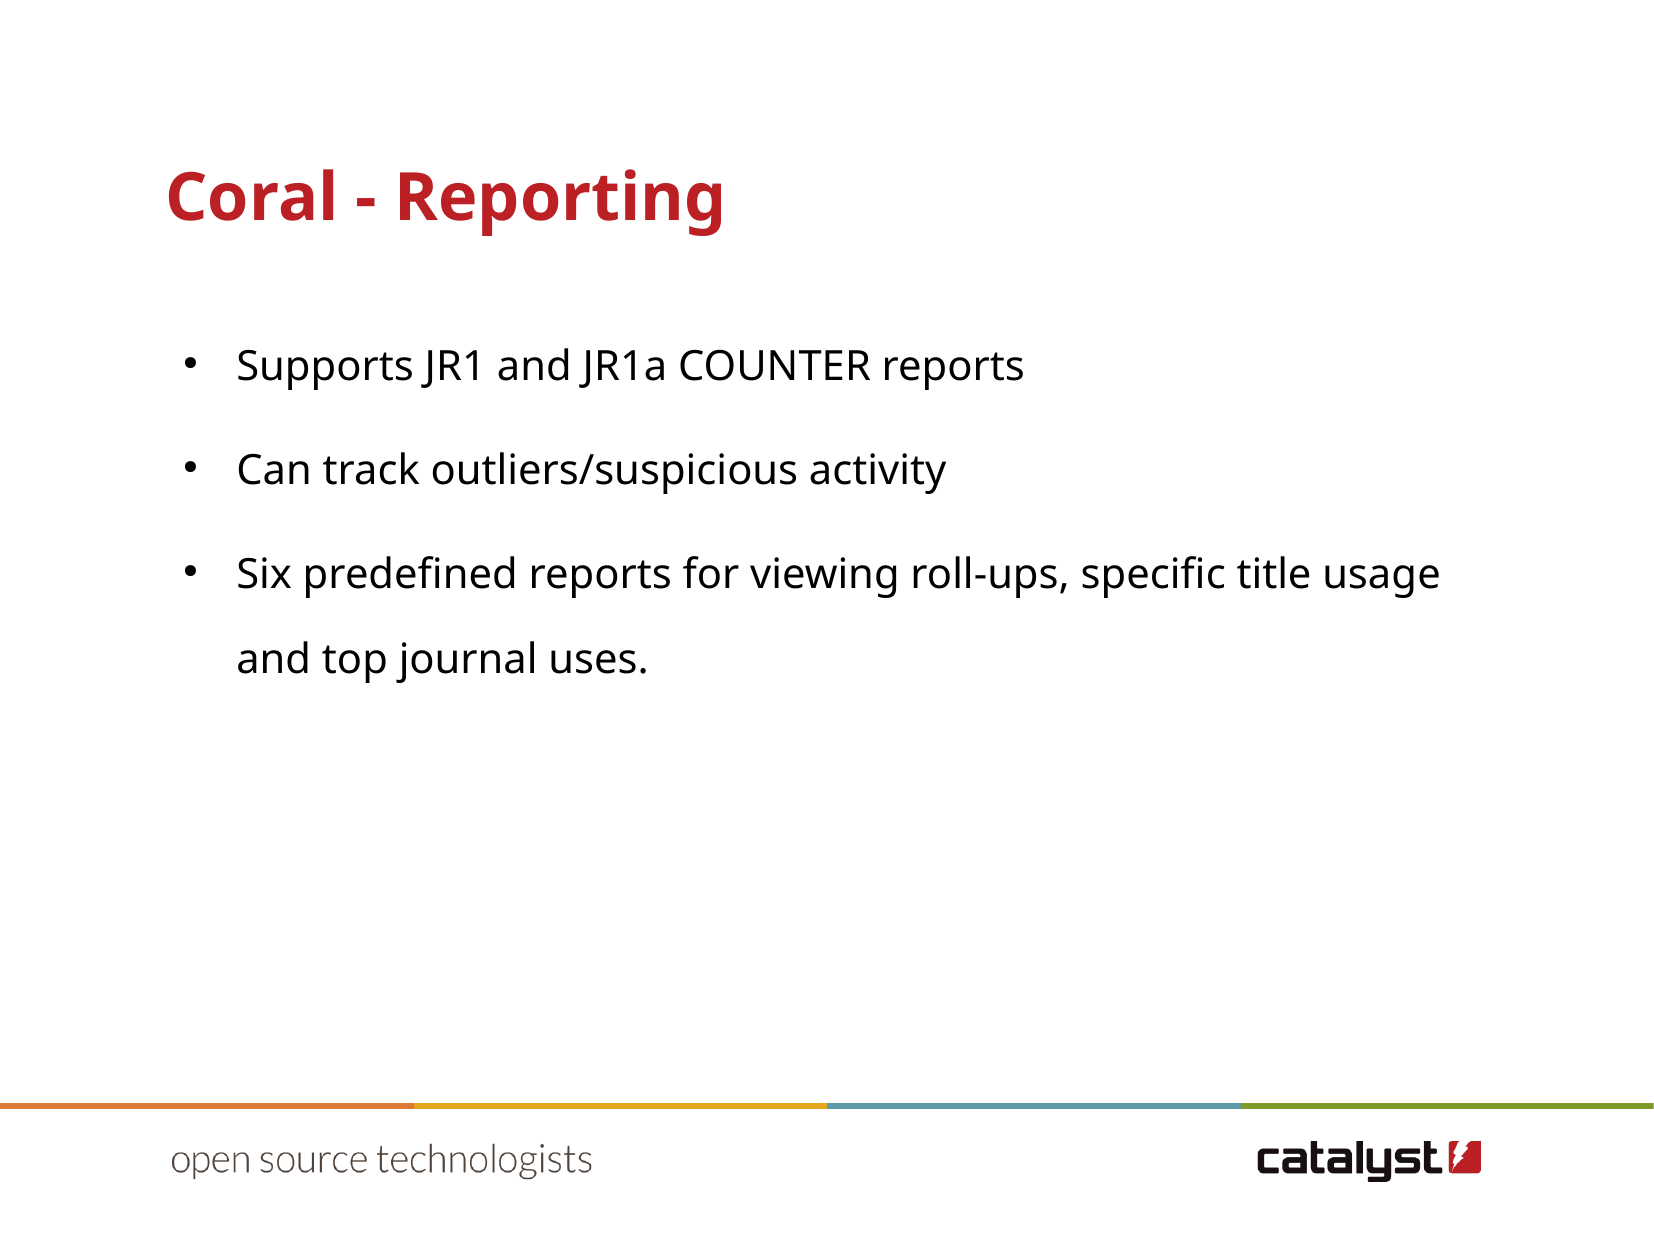

# Coral - Reporting
Supports JR1 and JR1a COUNTER reports
Can track outliers/suspicious activity
Six predefined reports for viewing roll-ups, specific title usage and top journal uses.